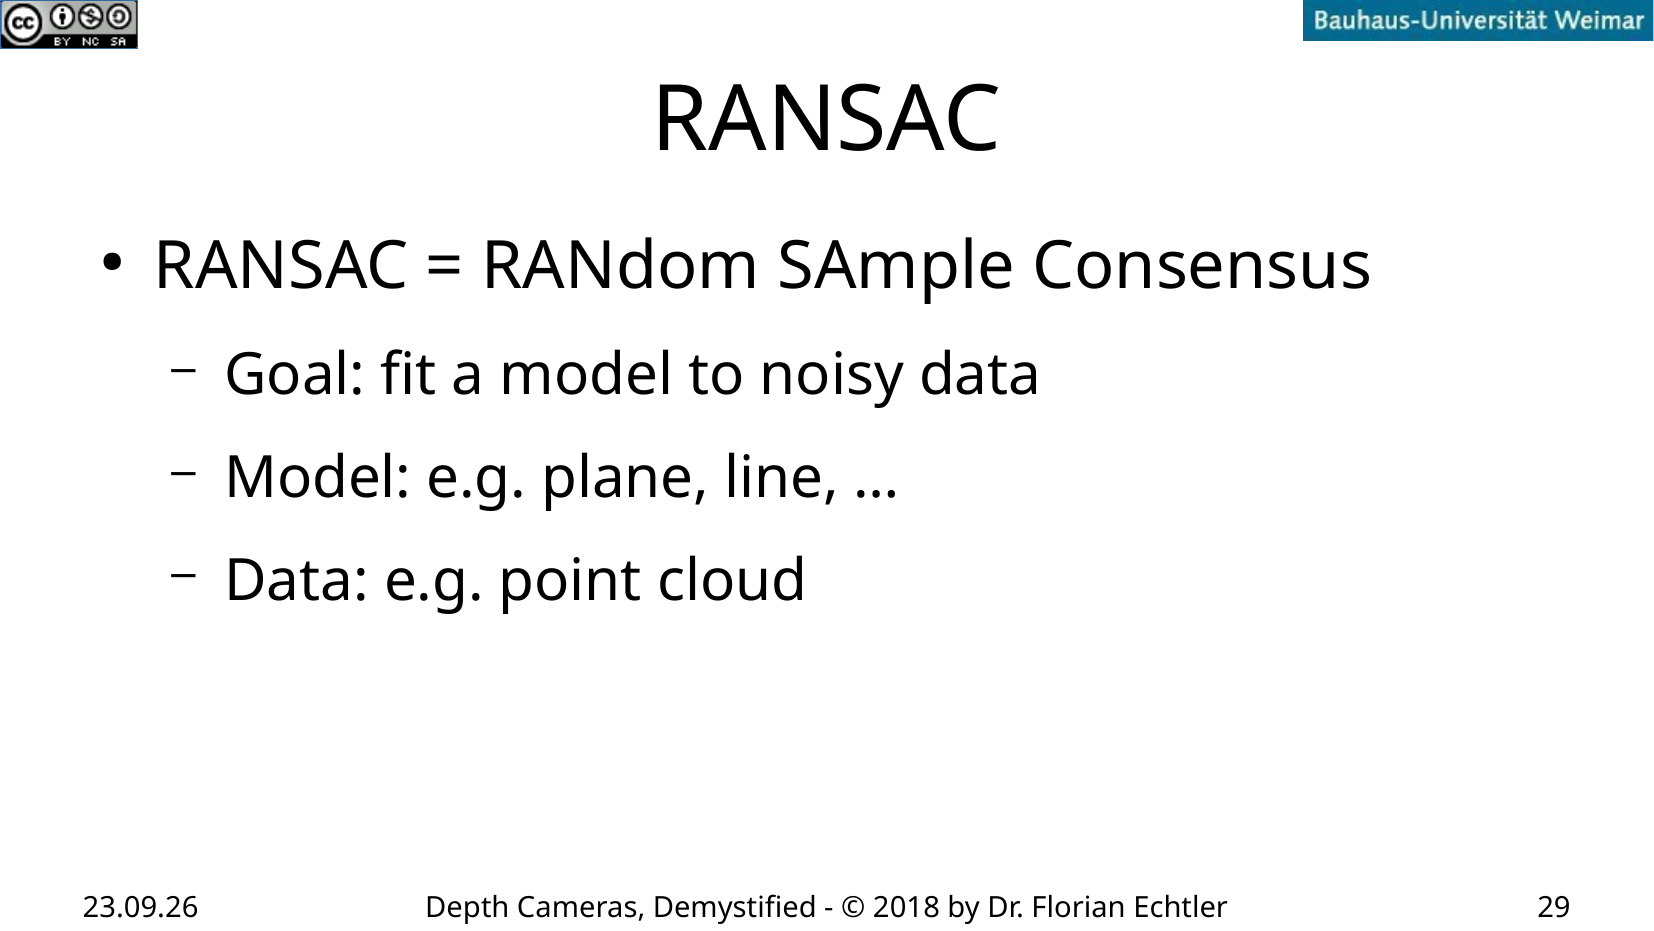

# RANSAC
RANSAC = RANdom SAmple Consensus
Goal: fit a model to noisy data
Model: e.g. plane, line, …
Data: e.g. point cloud
Depth Cameras, Demystified - © 2018 by Dr. Florian Echtler
29